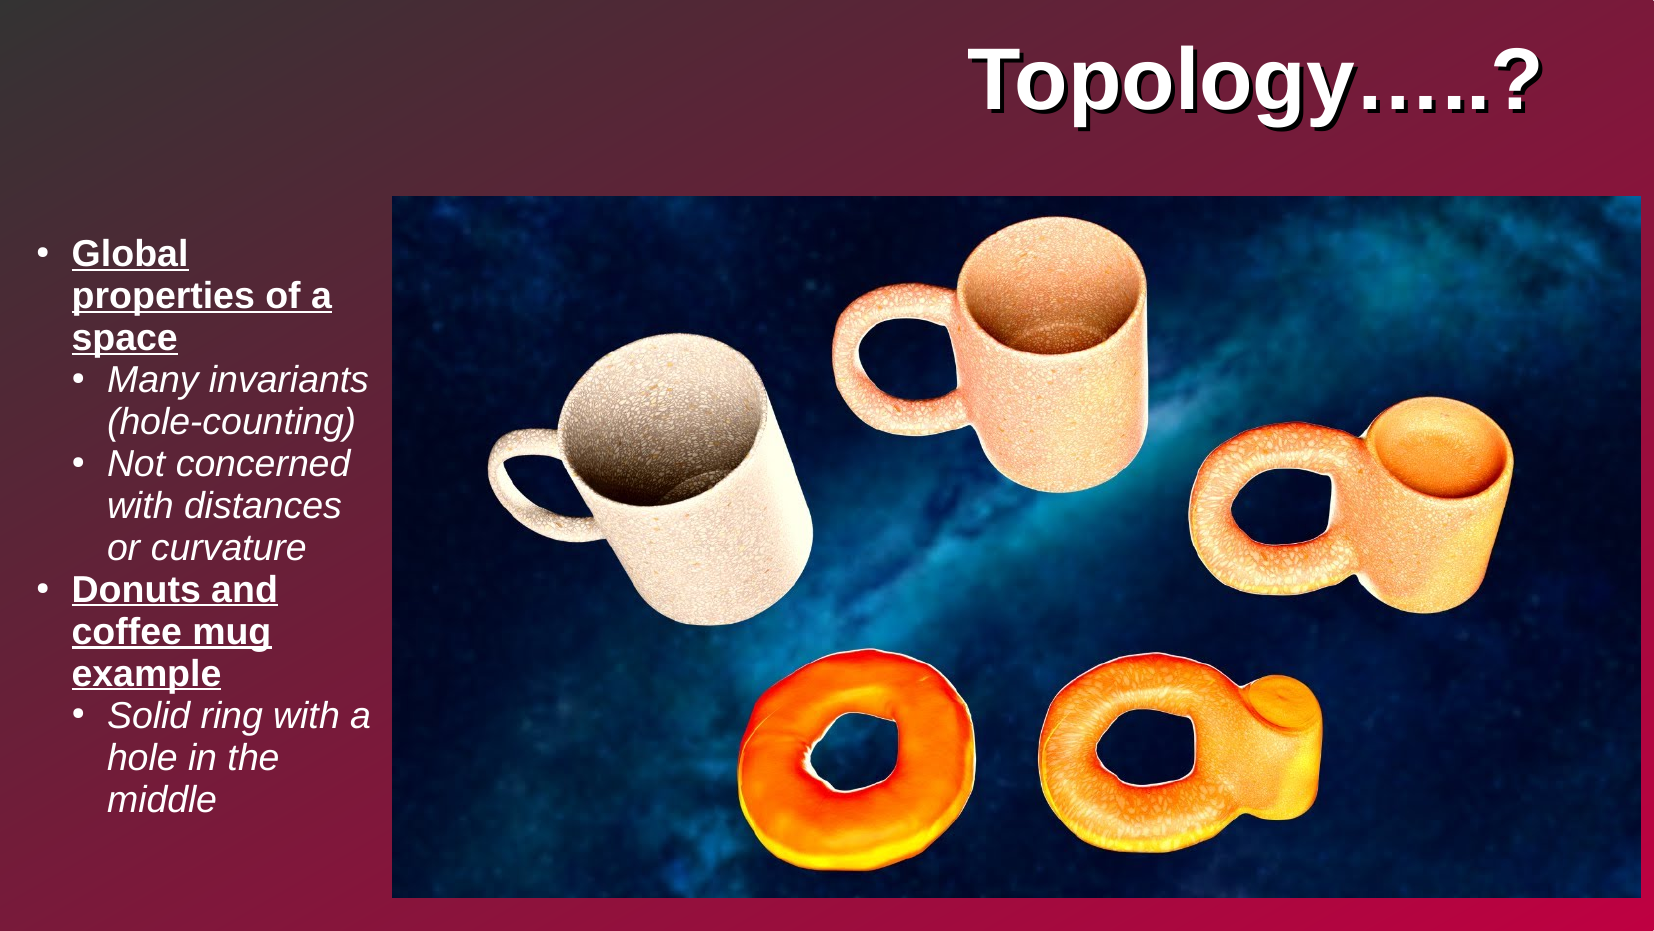

Topology…..?
Global properties of a space
Many invariants (hole-counting)
Not concerned with distances or curvature
Donuts and coffee mug example
Solid ring with a hole in the middle